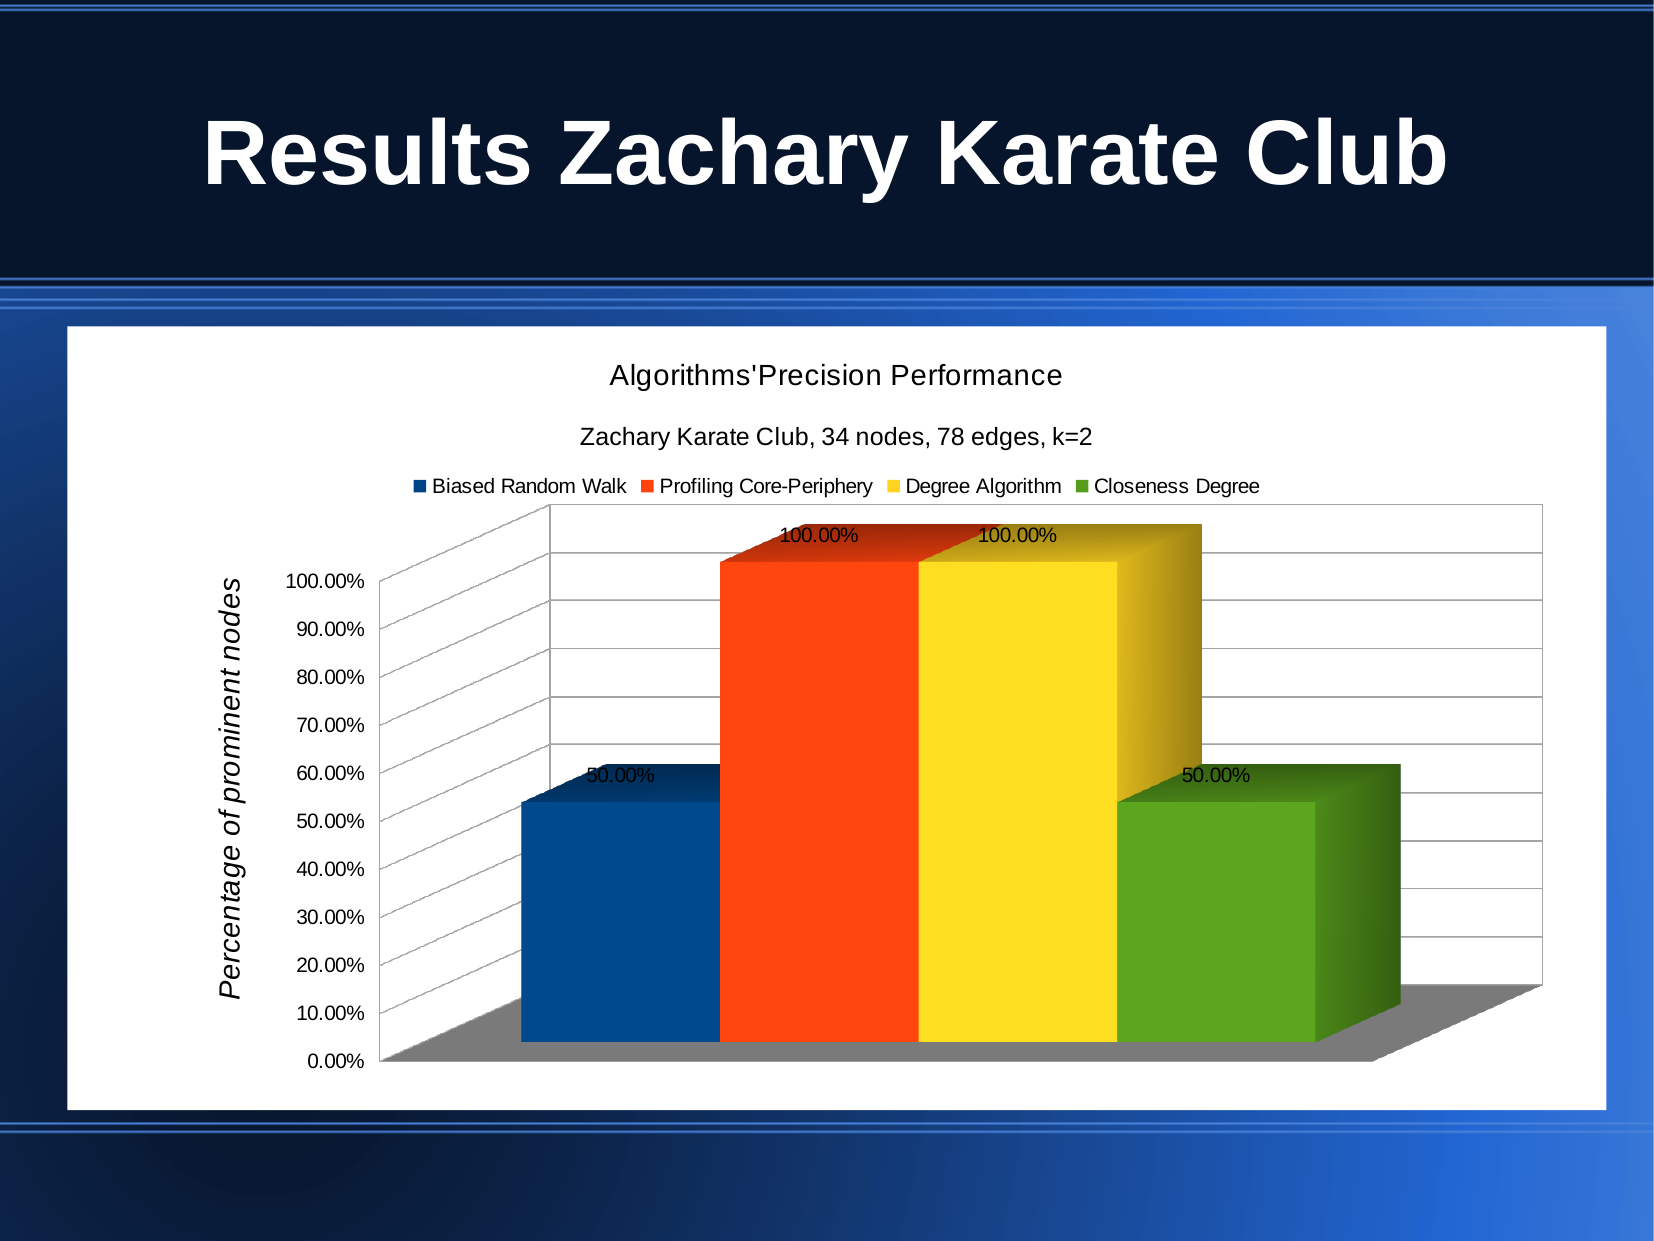

# Results Zachary Karate Club
[unsupported chart]